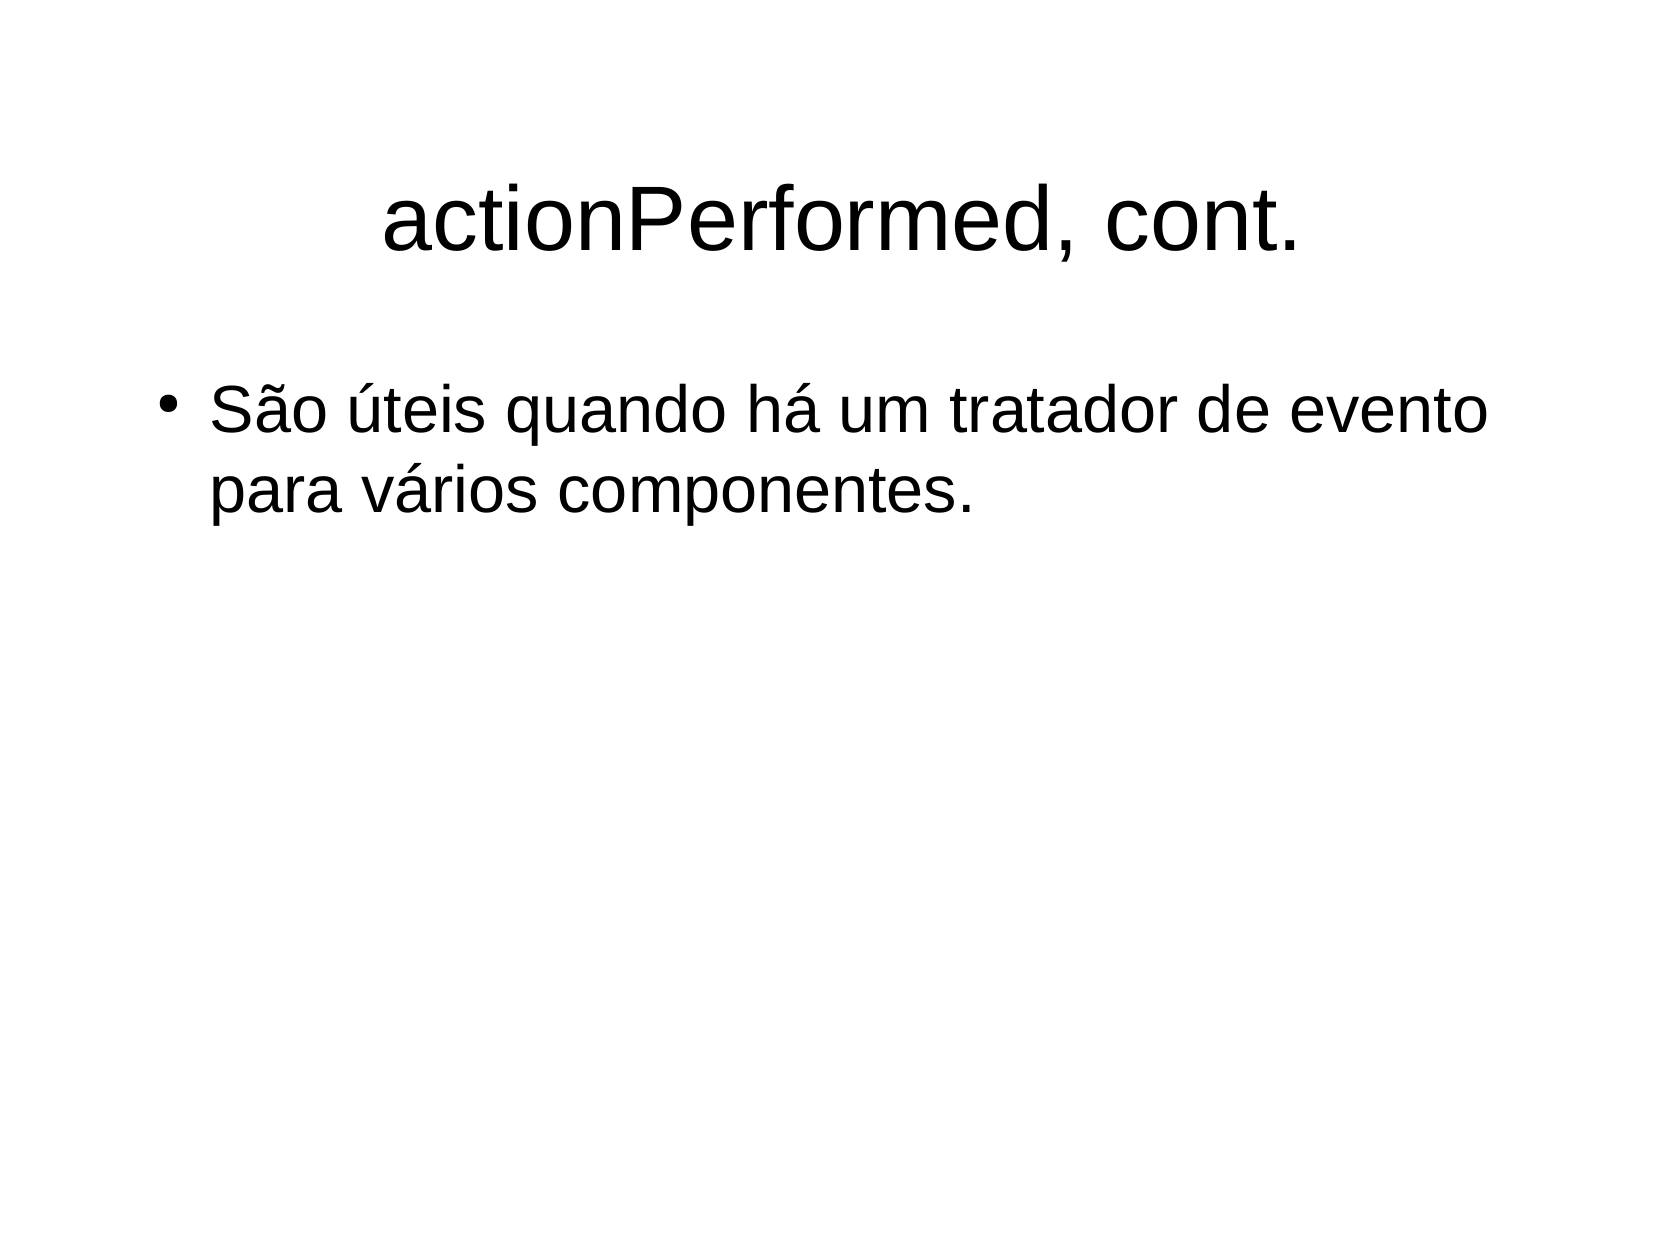

# actionPerformed, cont.
São úteis quando há um tratador de evento para vários componentes.